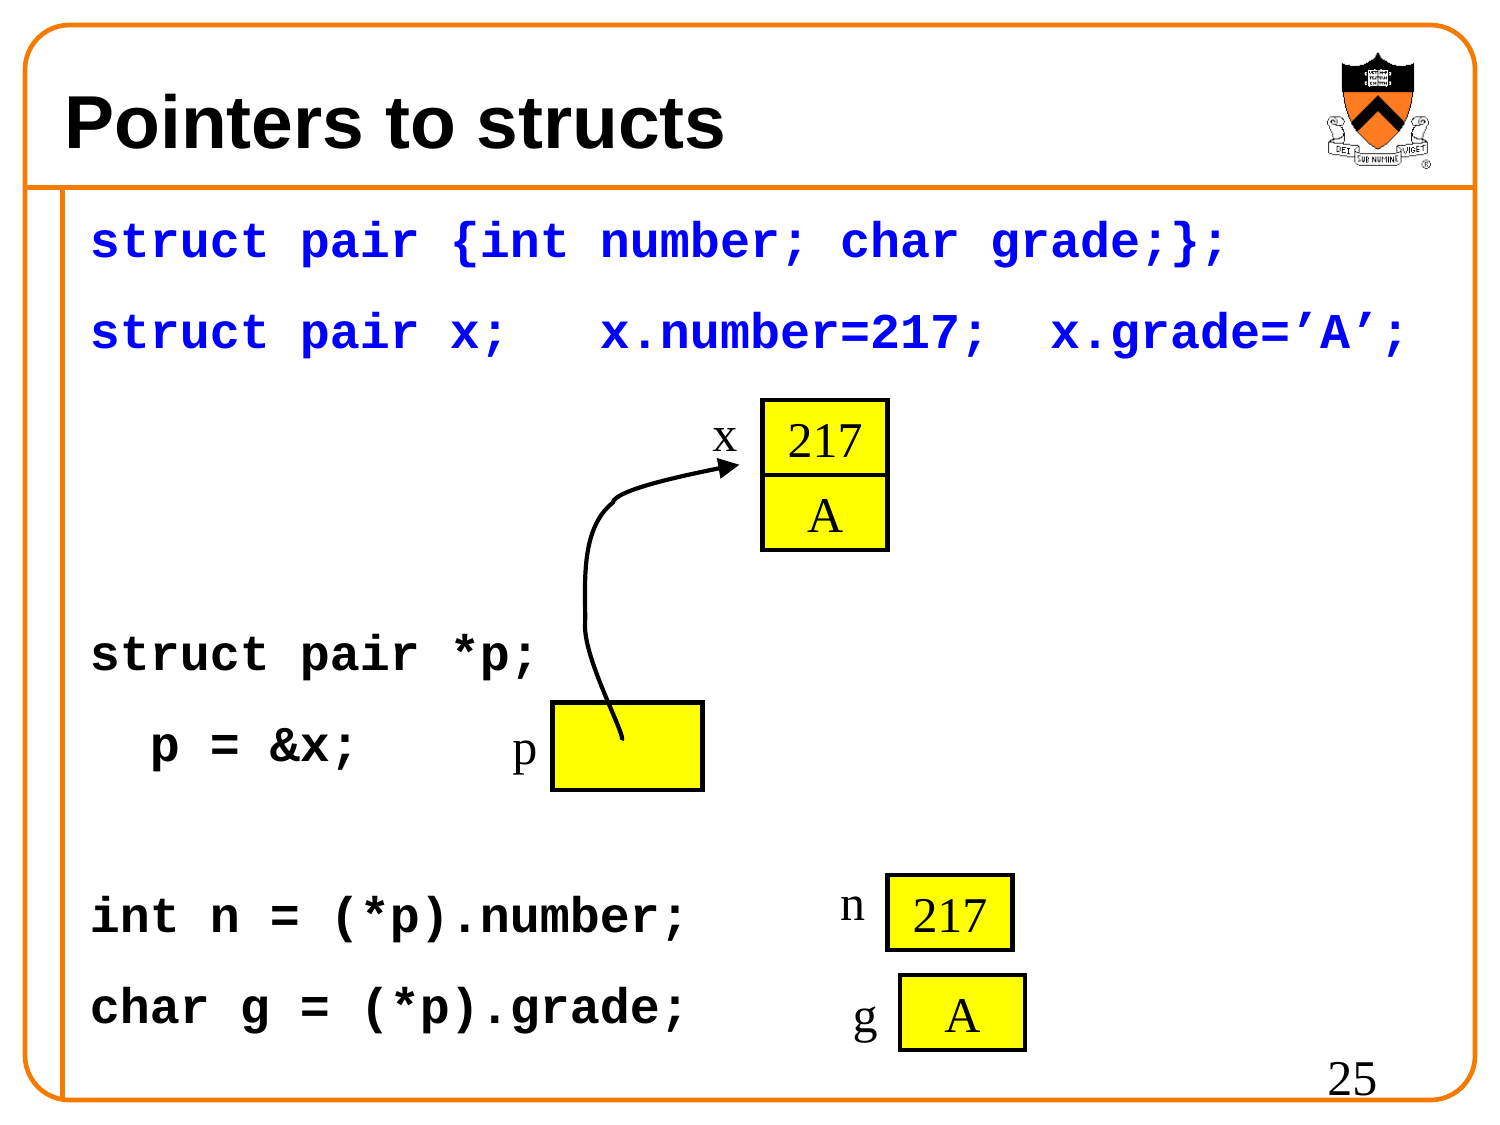

# Pointers to structs
struct pair {int number; char grade;};
struct pair x; x.number=217; x.grade=’A’;
x
217
struct pair *p;
 p = &x;
p
A
n
int n = (*p).number;
char g = (*p).grade;
217
g
A
25